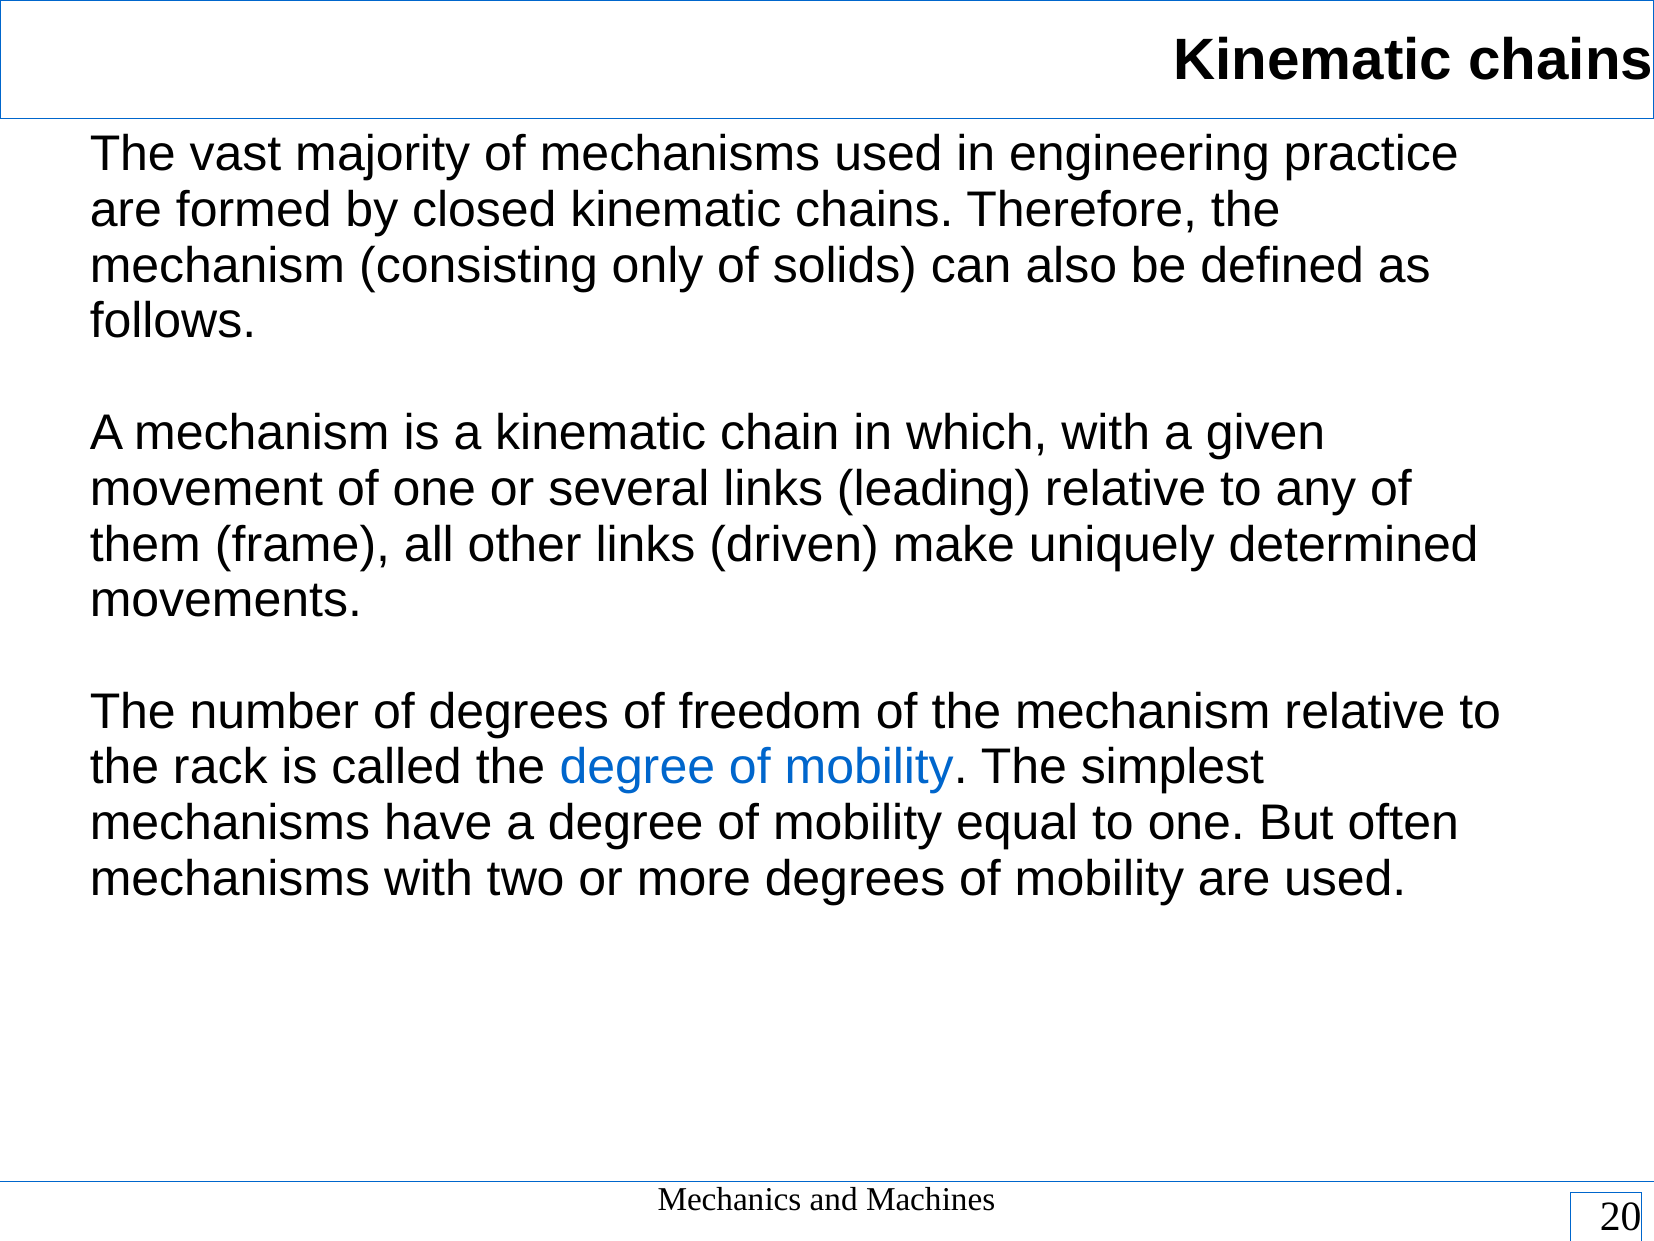

# Kinematic chains
The vast majority of mechanisms used in engineering practice are formed by closed kinematic chains. Therefore, the mechanism (consisting only of solids) can also be defined as follows.
A mechanism is a kinematic chain in which, with a given movement of one or several links (leading) relative to any of them (frame), all other links (driven) make uniquely determined movements.
The number of degrees of freedom of the mechanism relative to the rack is called the degree of mobility. The simplest mechanisms have a degree of mobility equal to one. But often mechanisms with two or more degrees of mobility are used.
Mechanics and Machines
20